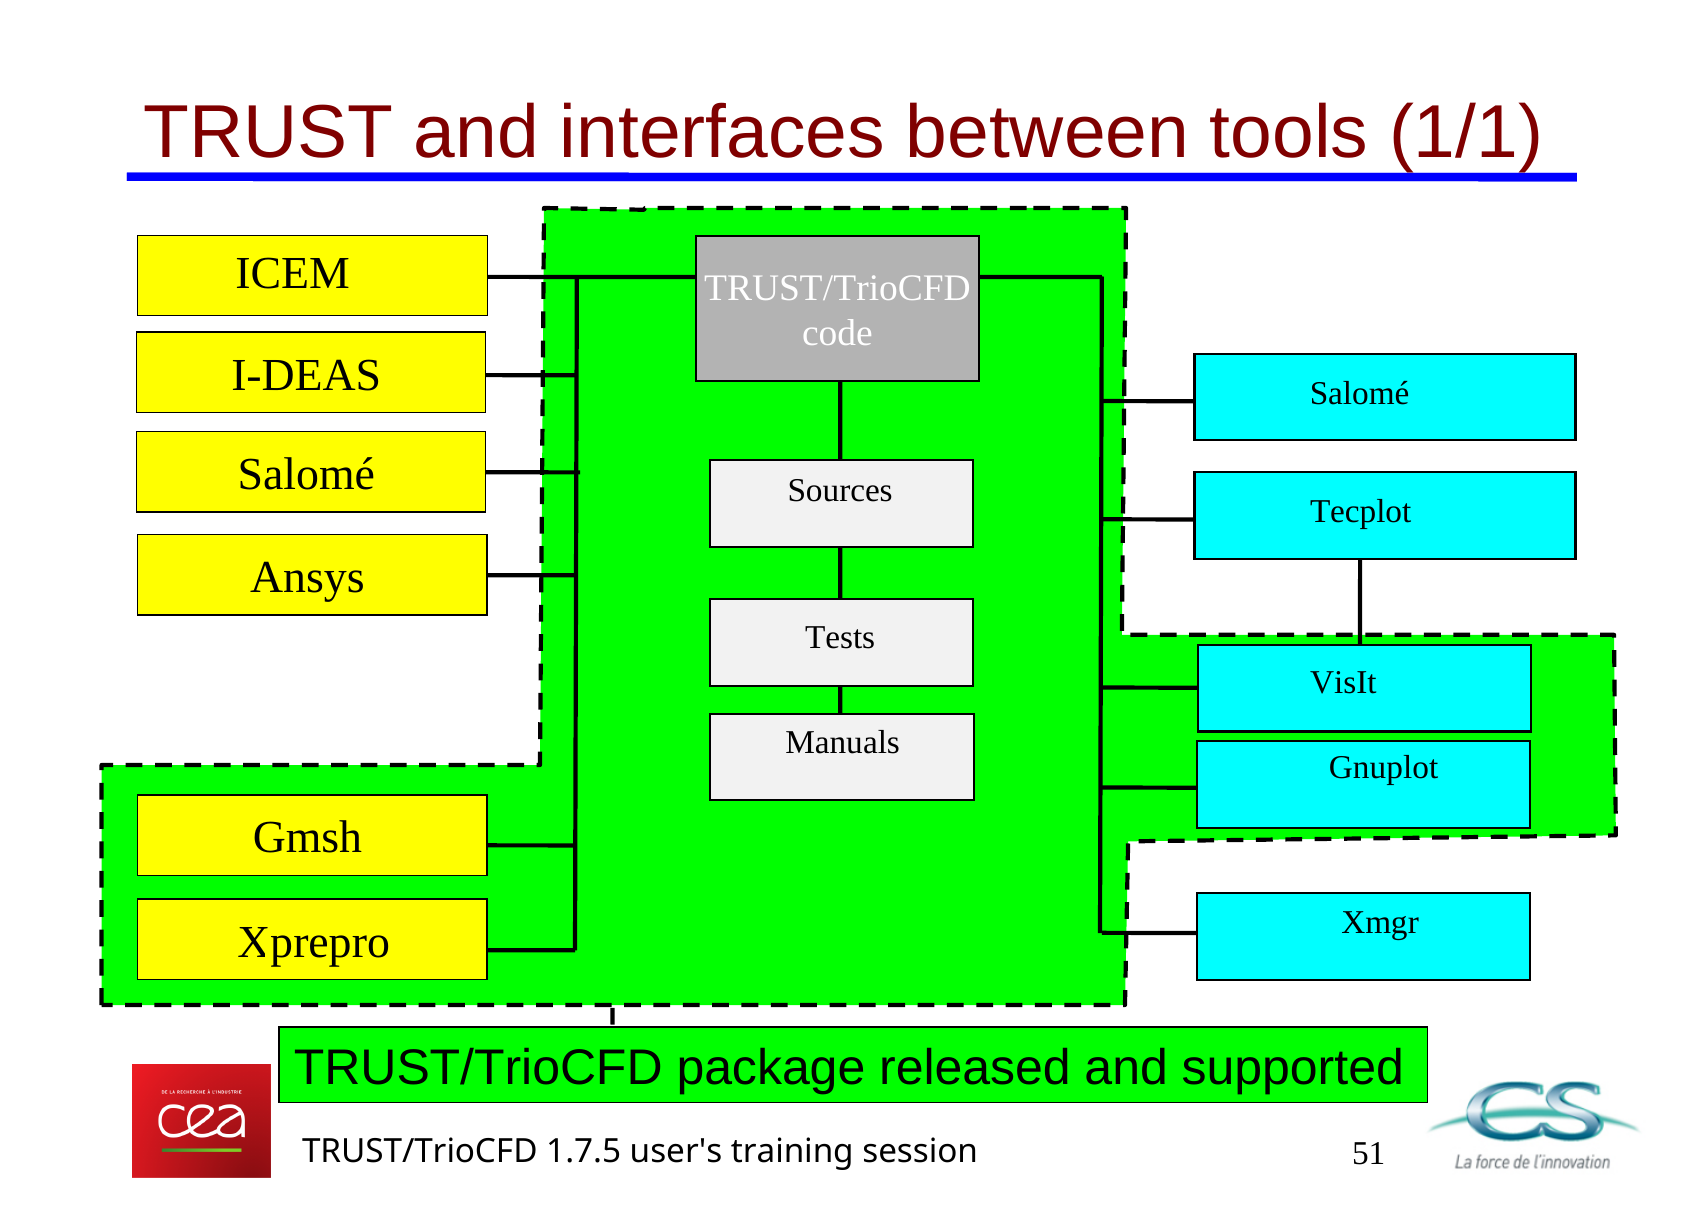

# TRUST and interfaces between tools (1/1)
ICEM
TRUST/TrioCFD
code
I-DEAS
Salomé
Salomé
Sources
Tecplot
Ansys
Tests
 VisIt
Manuals
 Gnuplot
Gmsh
 Xmgr
Xprepro
TRUST/TrioCFD package released and supported
TRUST/TrioCFD 1.7.5 user's training session
51